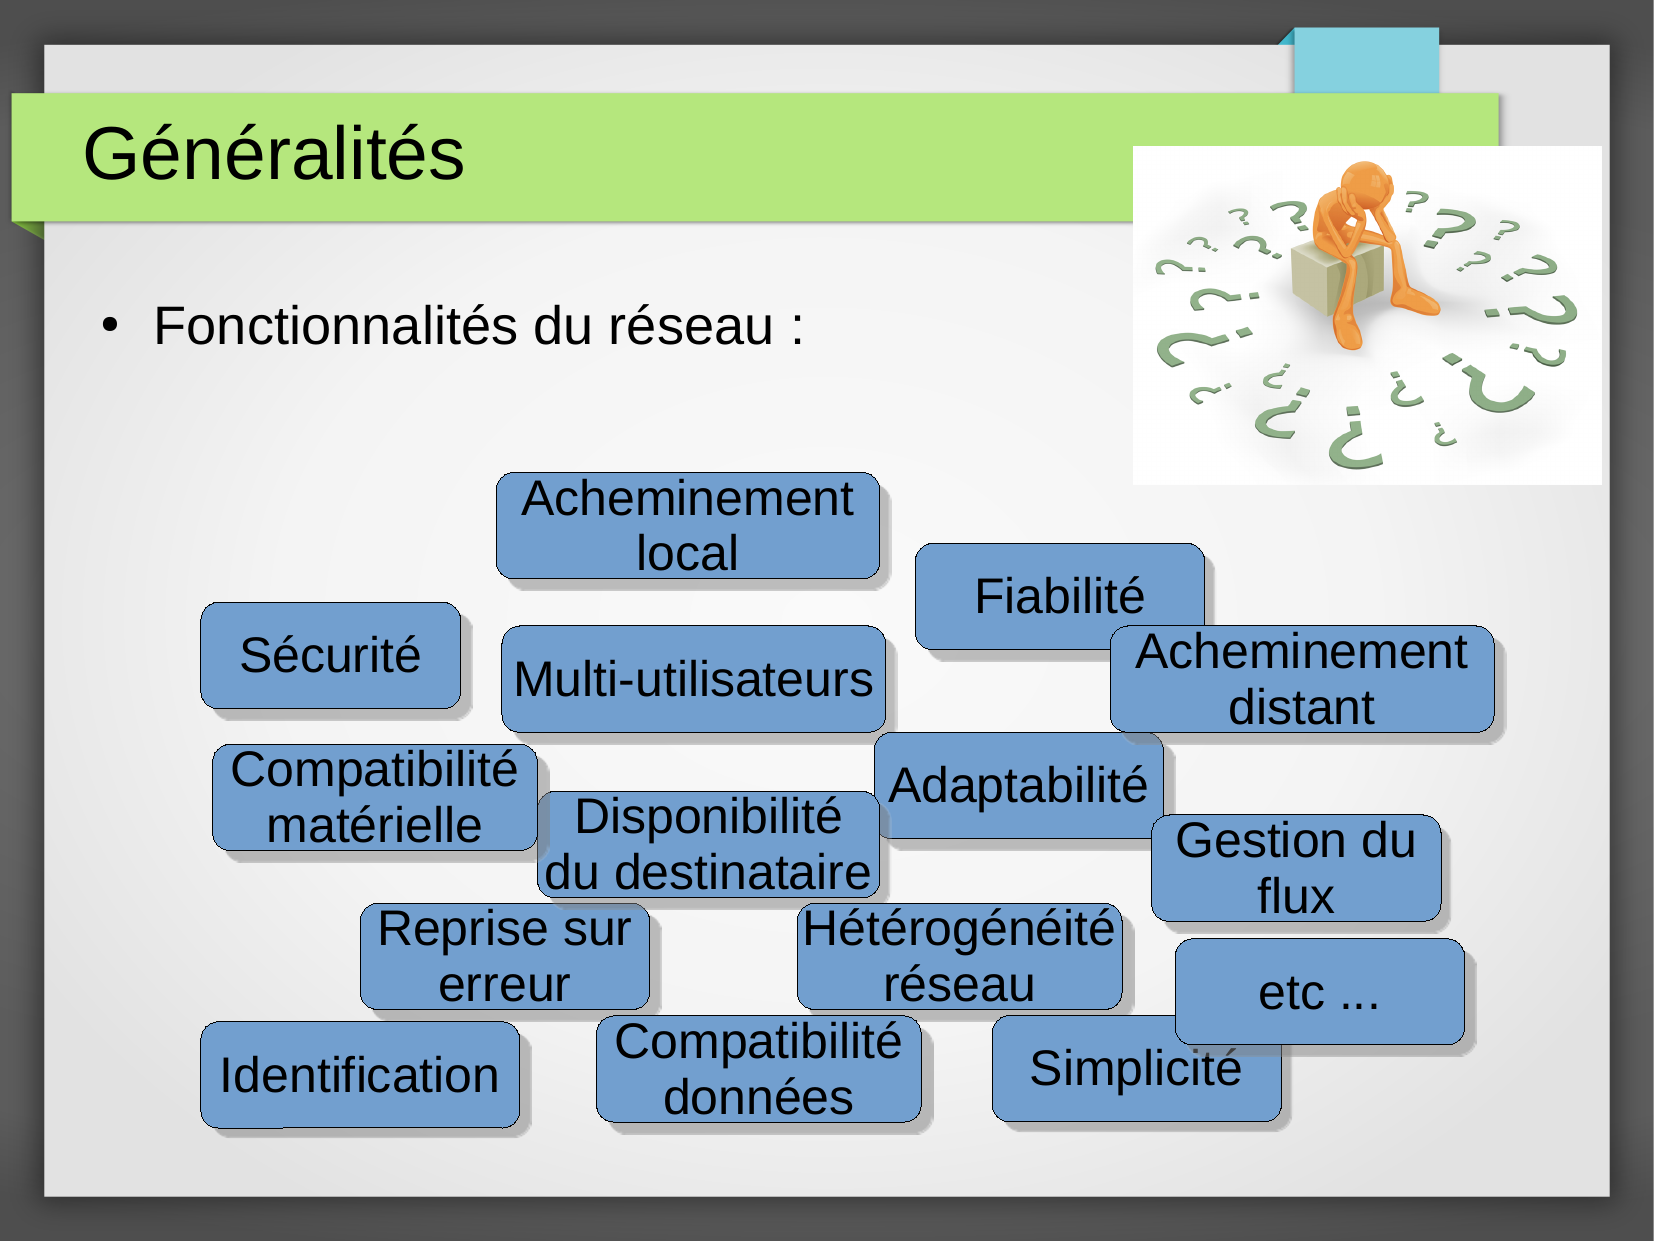

# Généralités
Fonctionnalités du réseau :
Acheminement
local
Fiabilité
Sécurité
Multi-utilisateurs
Acheminement
distant
Adaptabilité
Compatibilité
matérielle
Disponibilité
du destinataire
Gestion du
flux
Reprise sur
erreur
Hétérogénéité
réseau
etc ...
Simplicité
Compatibilité
données
Identification